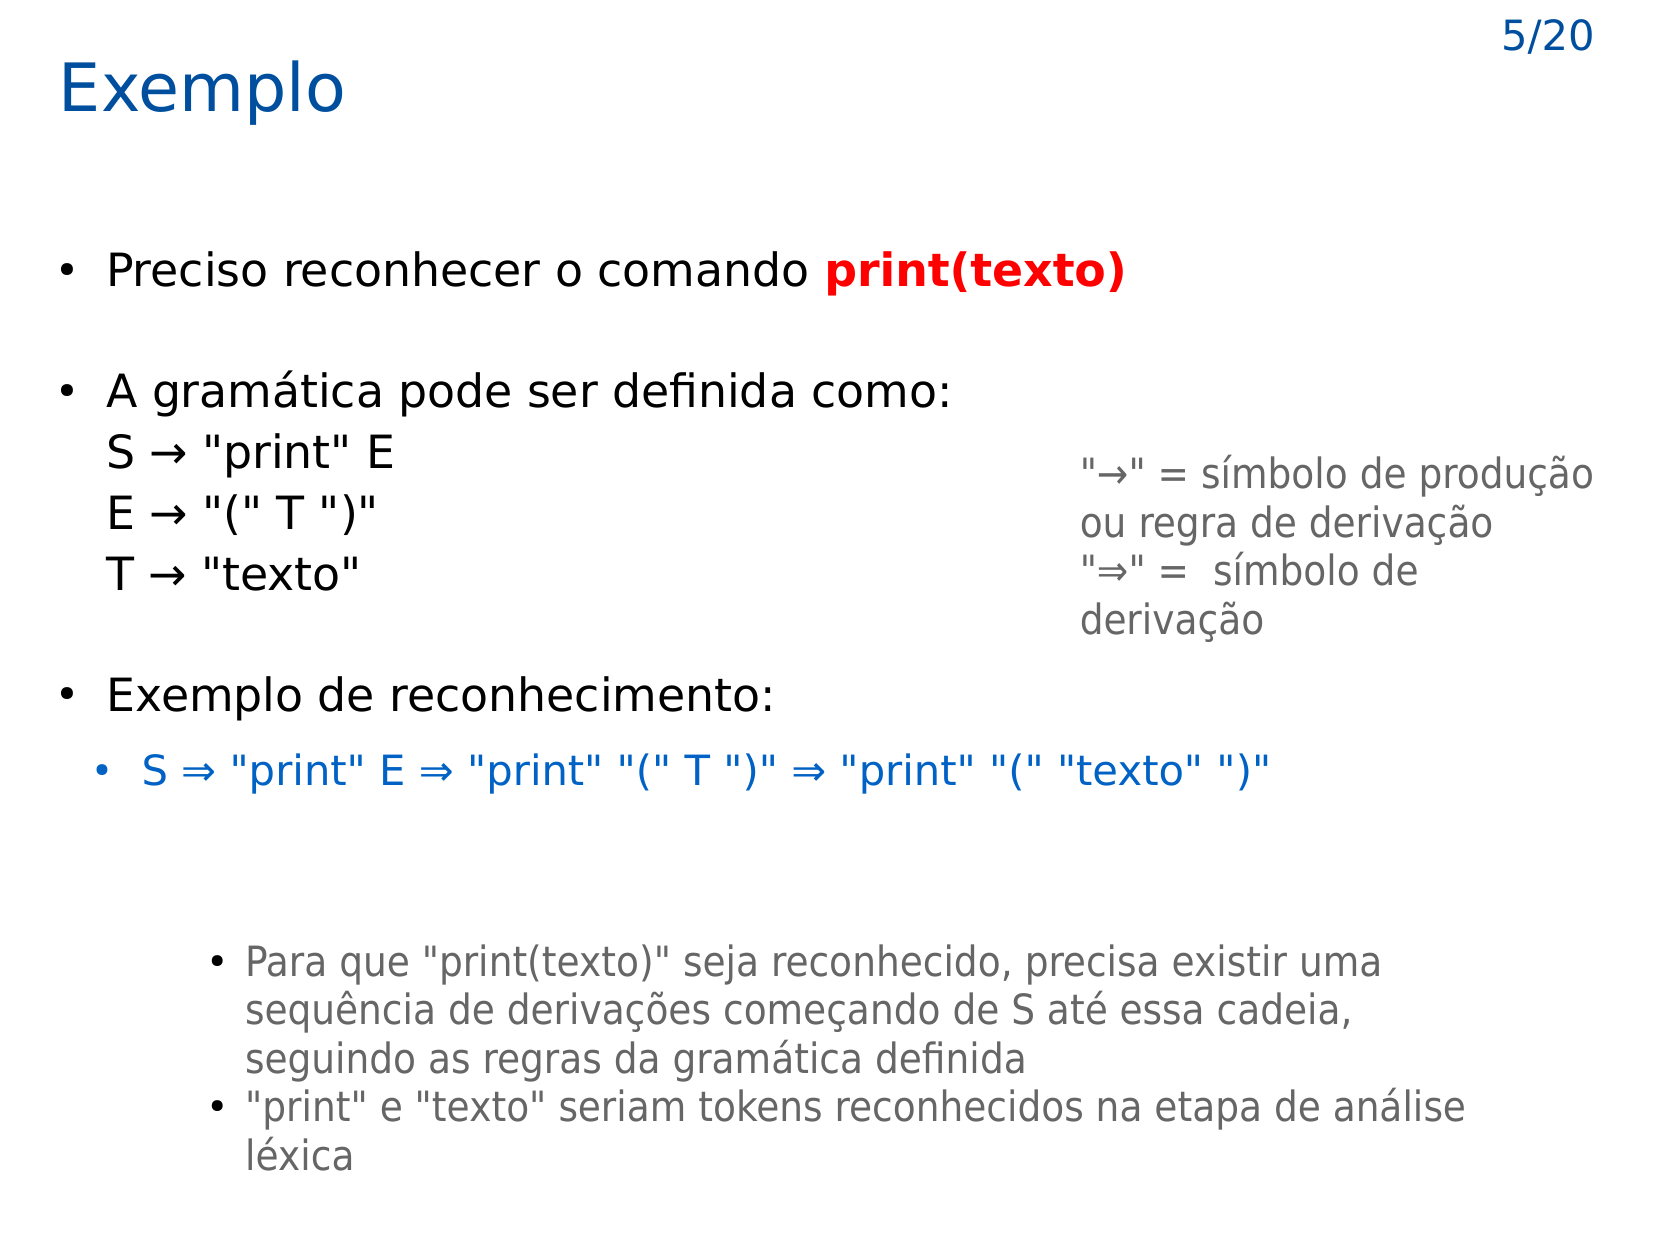

5
# Exemplo
Preciso reconhecer o comando print(texto)
A gramática pode ser definida como:
S → "print" E
E → "(" T ")"
T → "texto"
Exemplo de reconhecimento:
S ⇒ "print" E ⇒ "print" "(" T ")" ⇒ "print" "(" "texto" ")"
"→" = símbolo de produção ou regra de derivação
"⇒" = símbolo de derivação
Para que "print(texto)" seja reconhecido, precisa existir uma sequência de derivações começando de S até essa cadeia, seguindo as regras da gramática definida
"print" e "texto" seriam tokens reconhecidos na etapa de análise léxica